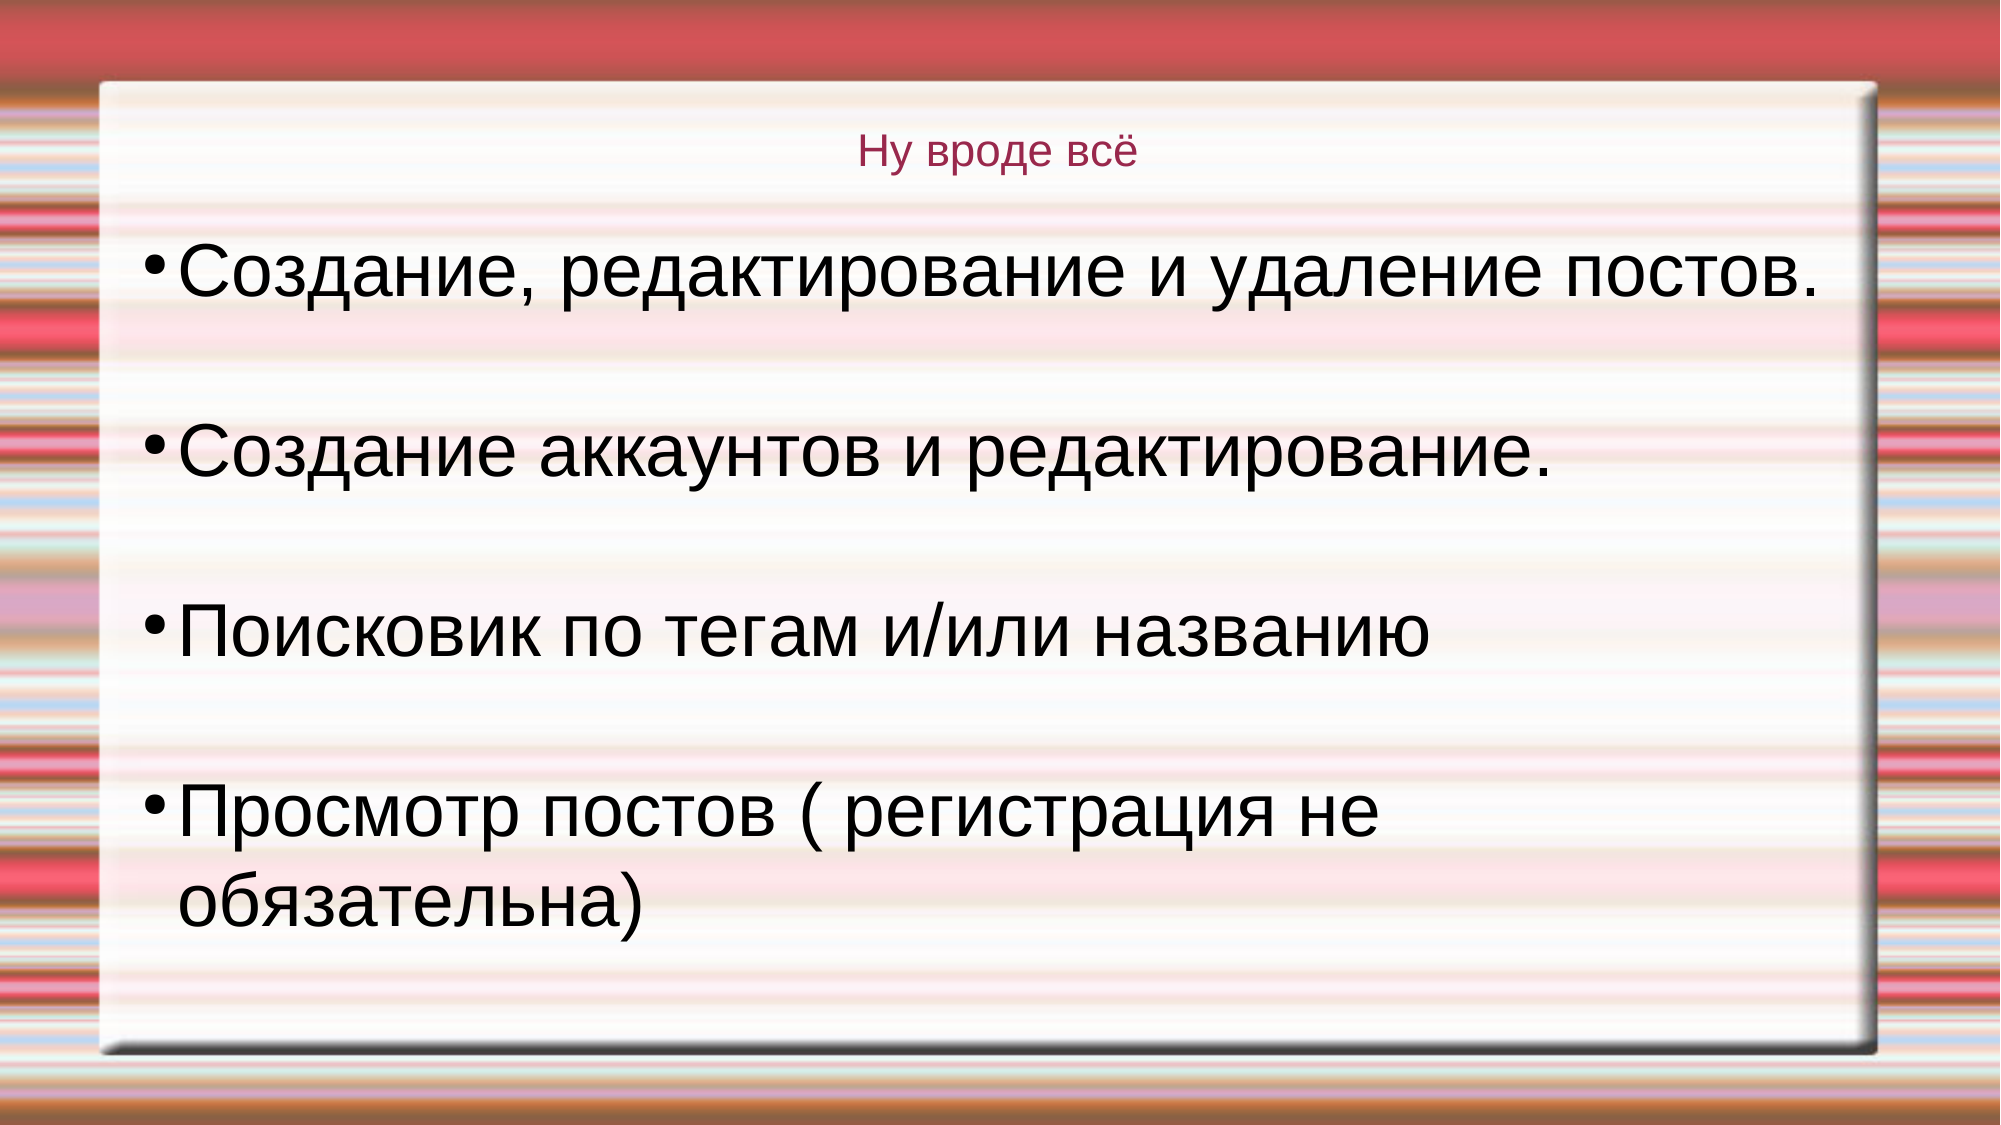

# Ну вроде всё
Создание, редактирование и удаление постов.
Создание аккаунтов и редактирование.
Поисковик по тегам и/или названию
Просмотр постов ( регистрация не
обязательна)